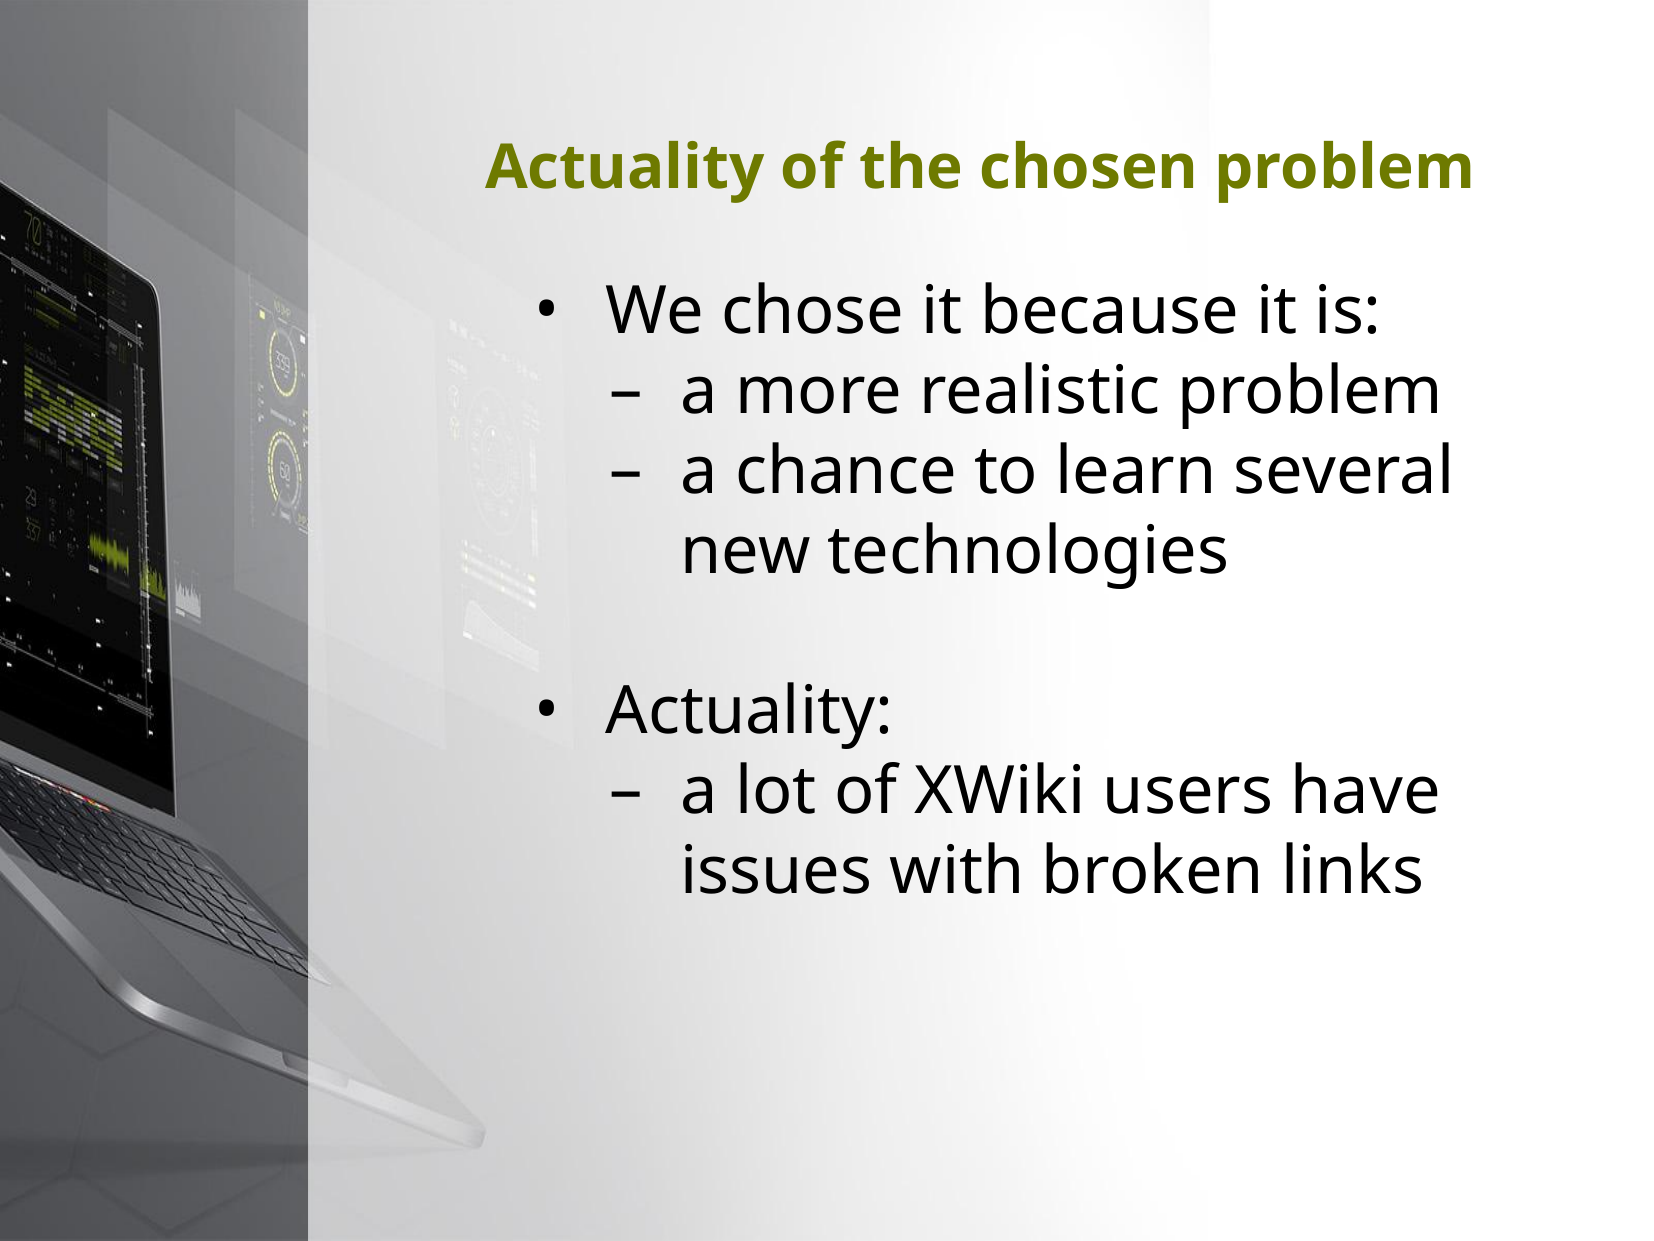

# Actuality of the chosen problem
We chose it because it is:
a more realistic problem
a chance to learn several new technologies
Actuality:
a lot of XWiki users have issues with broken links